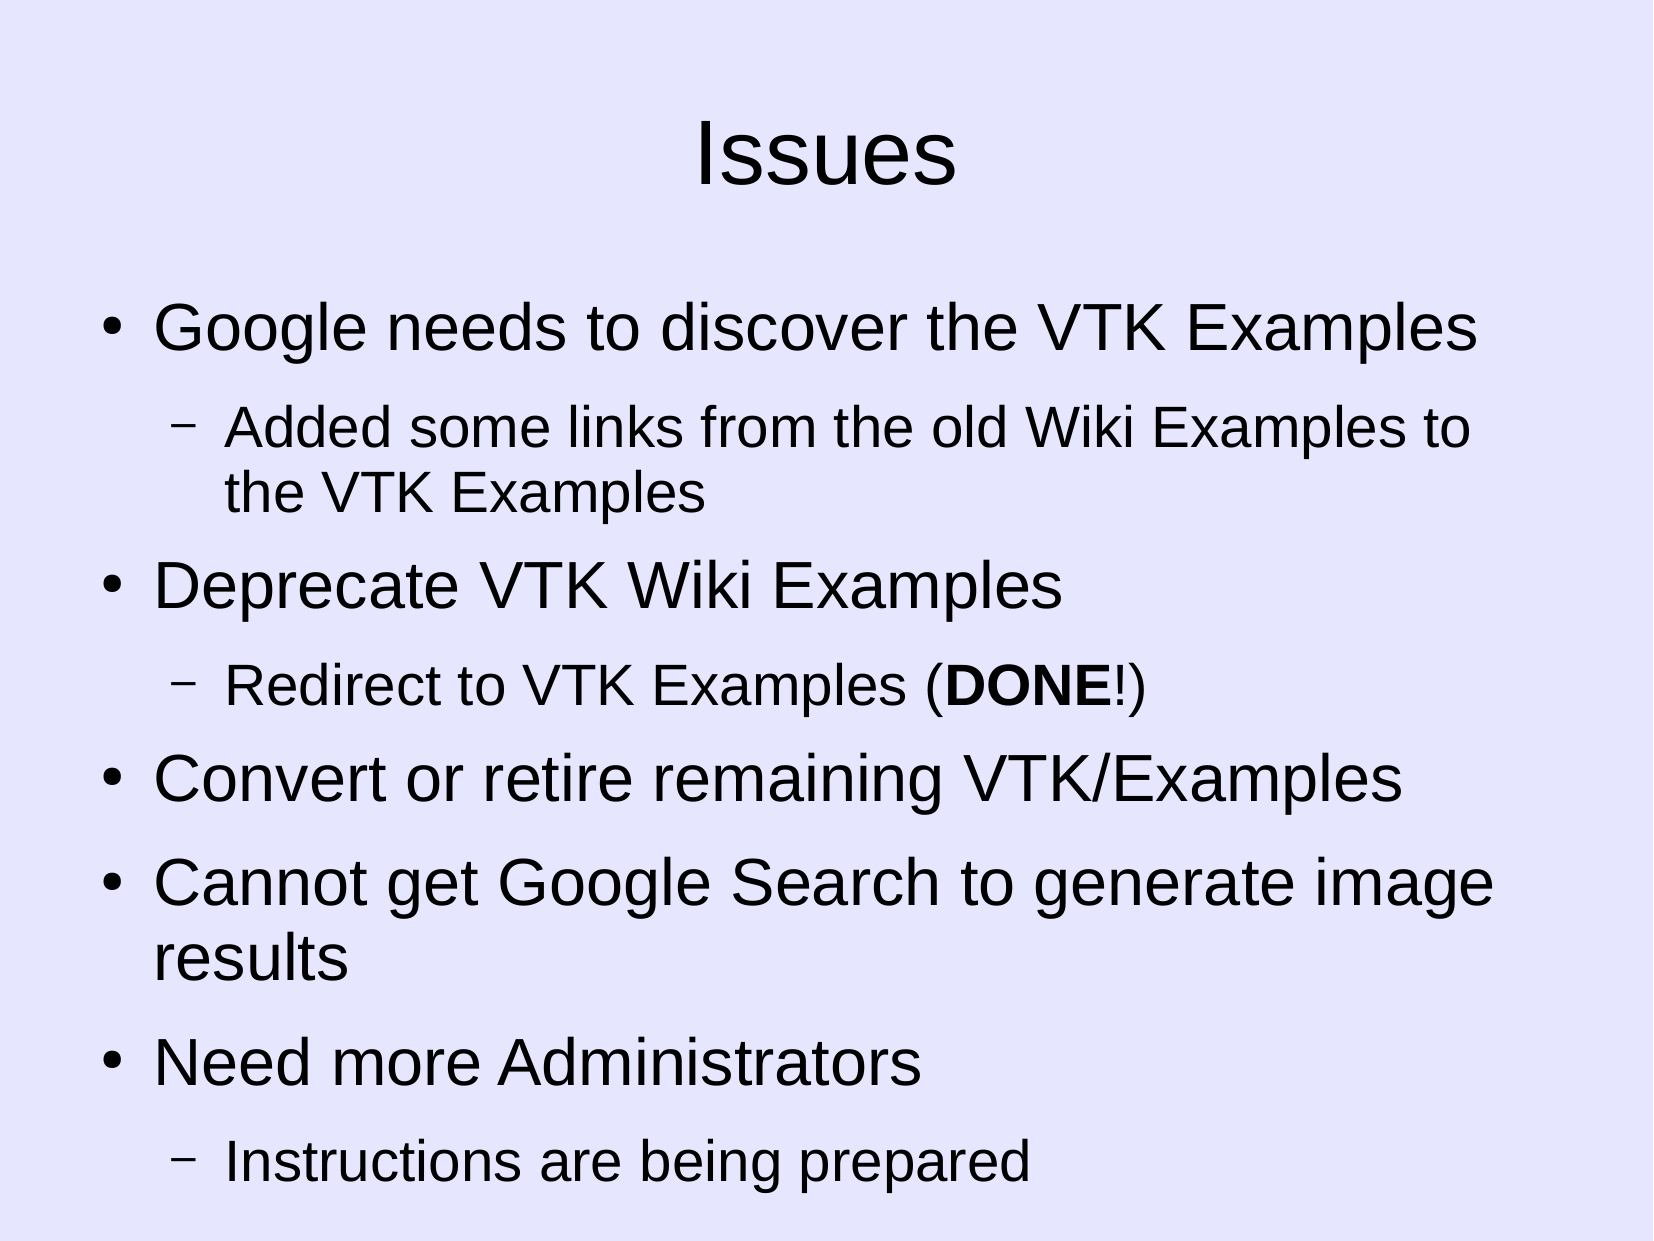

# Issues
Google needs to discover the VTK Examples
Added some links from the old Wiki Examples to the VTK Examples
Deprecate VTK Wiki Examples
Redirect to VTK Examples (DONE!)
Convert or retire remaining VTK/Examples
Cannot get Google Search to generate image results
Need more Administrators
Instructions are being prepared